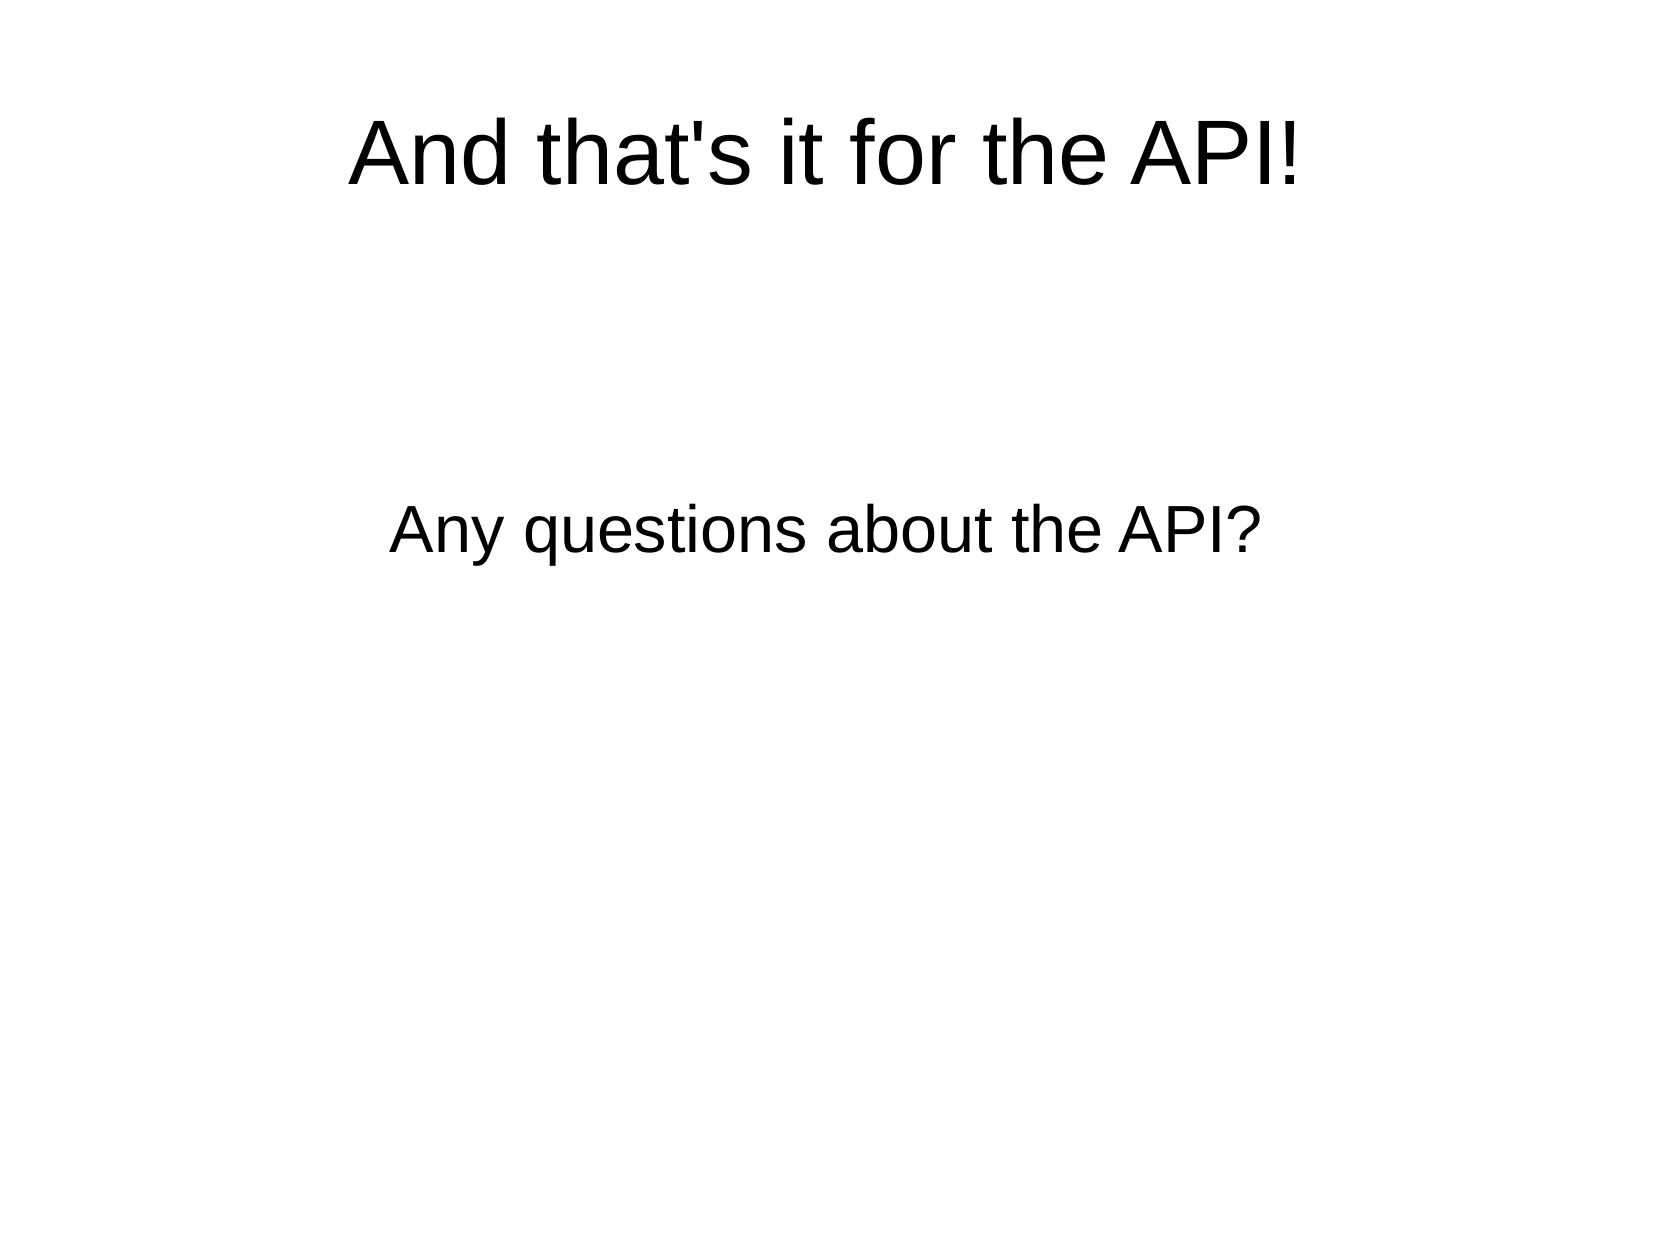

# And that's it for the API!
Any questions about the API?